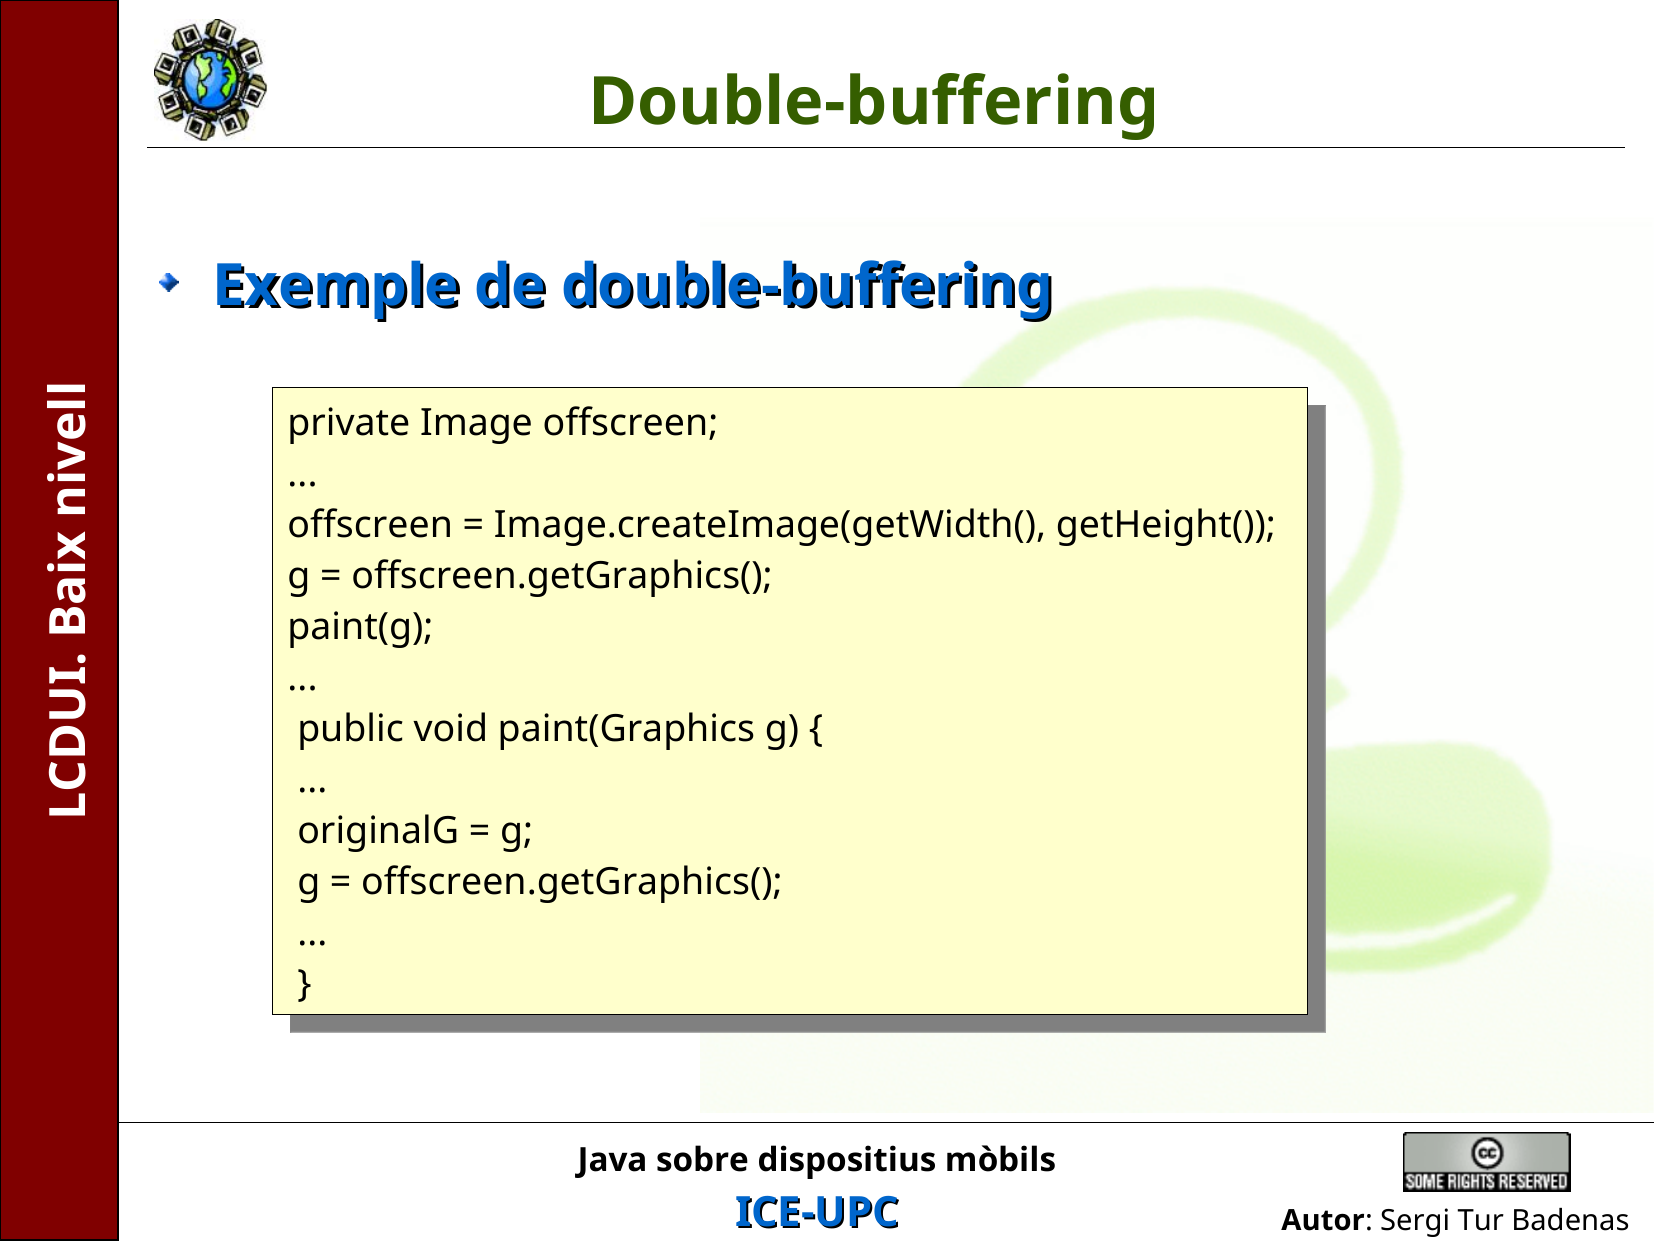

# Double-buffering
Exemple de double-buffering
private Image offscreen;
...
offscreen = Image.createImage(getWidth(), getHeight());
g = offscreen.getGraphics();
paint(g);
...
 public void paint(Graphics g) {
 ...
 originalG = g;
 g = offscreen.getGraphics();
 ...
 }